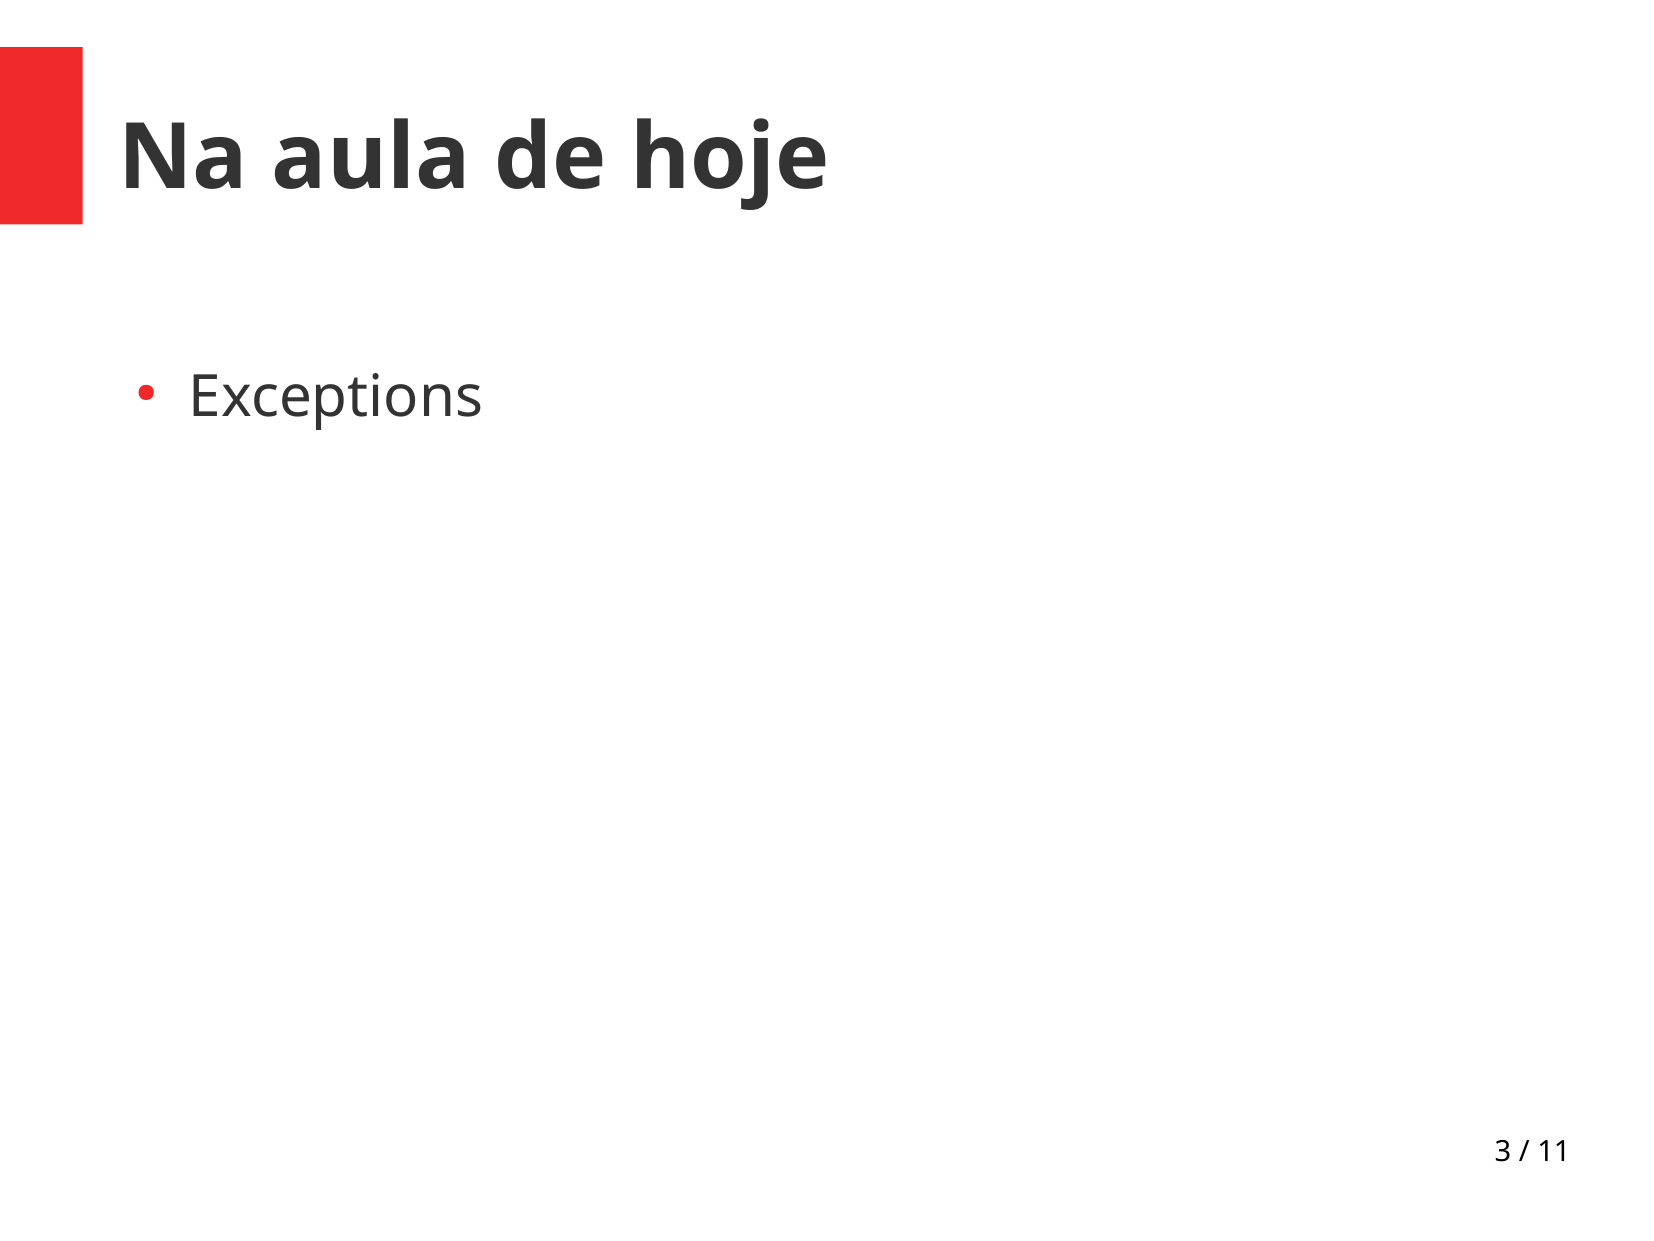

# Na aula de hoje
Exceptions
3